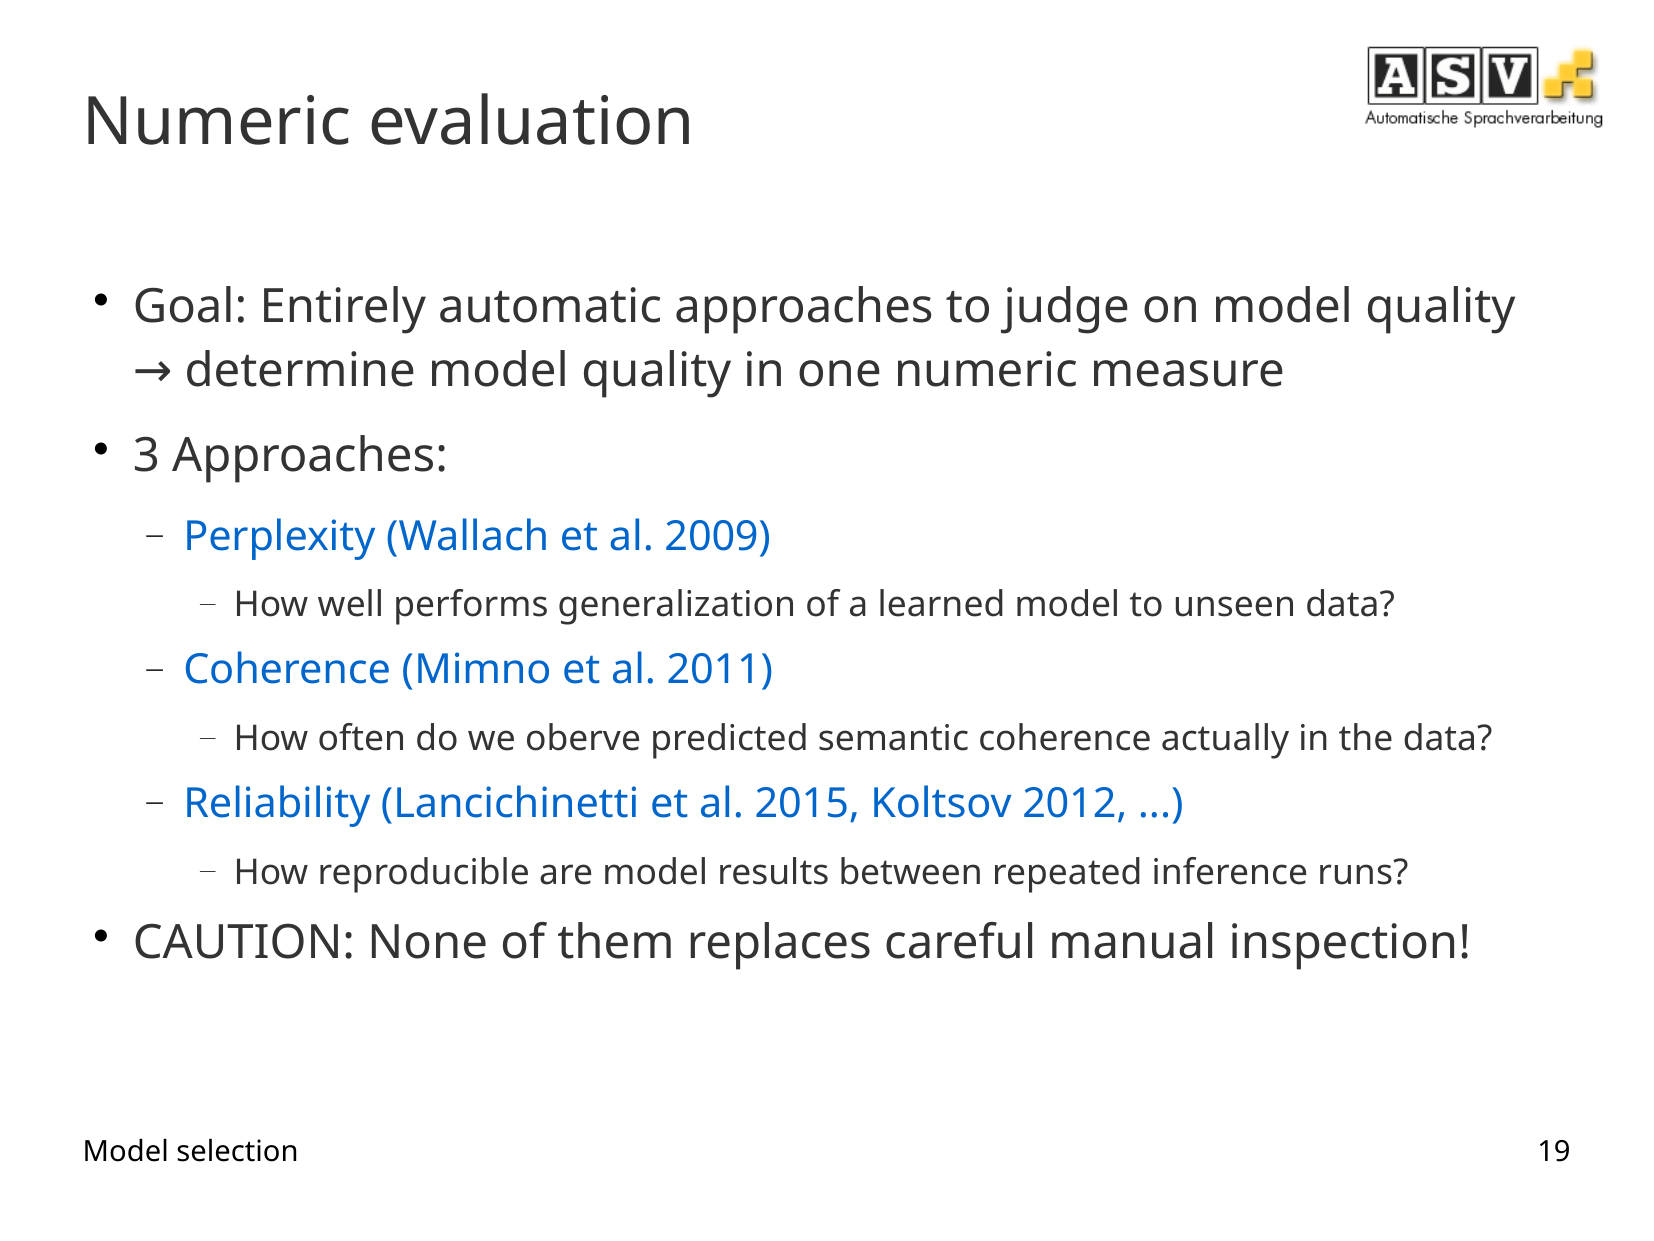

# Numeric evaluation
Goal: Entirely automatic approaches to judge on model quality
→ determine model quality in one numeric measure
3 Approaches:
Perplexity (Wallach et al. 2009)
How well performs generalization of a learned model to unseen data?
Coherence (Mimno et al. 2011)
How often do we oberve predicted semantic coherence actually in the data?
Reliability (Lancichinetti et al. 2015, Koltsov 2012, ...)
How reproducible are model results between repeated inference runs?
CAUTION: None of them replaces careful manual inspection!
Model selection
19